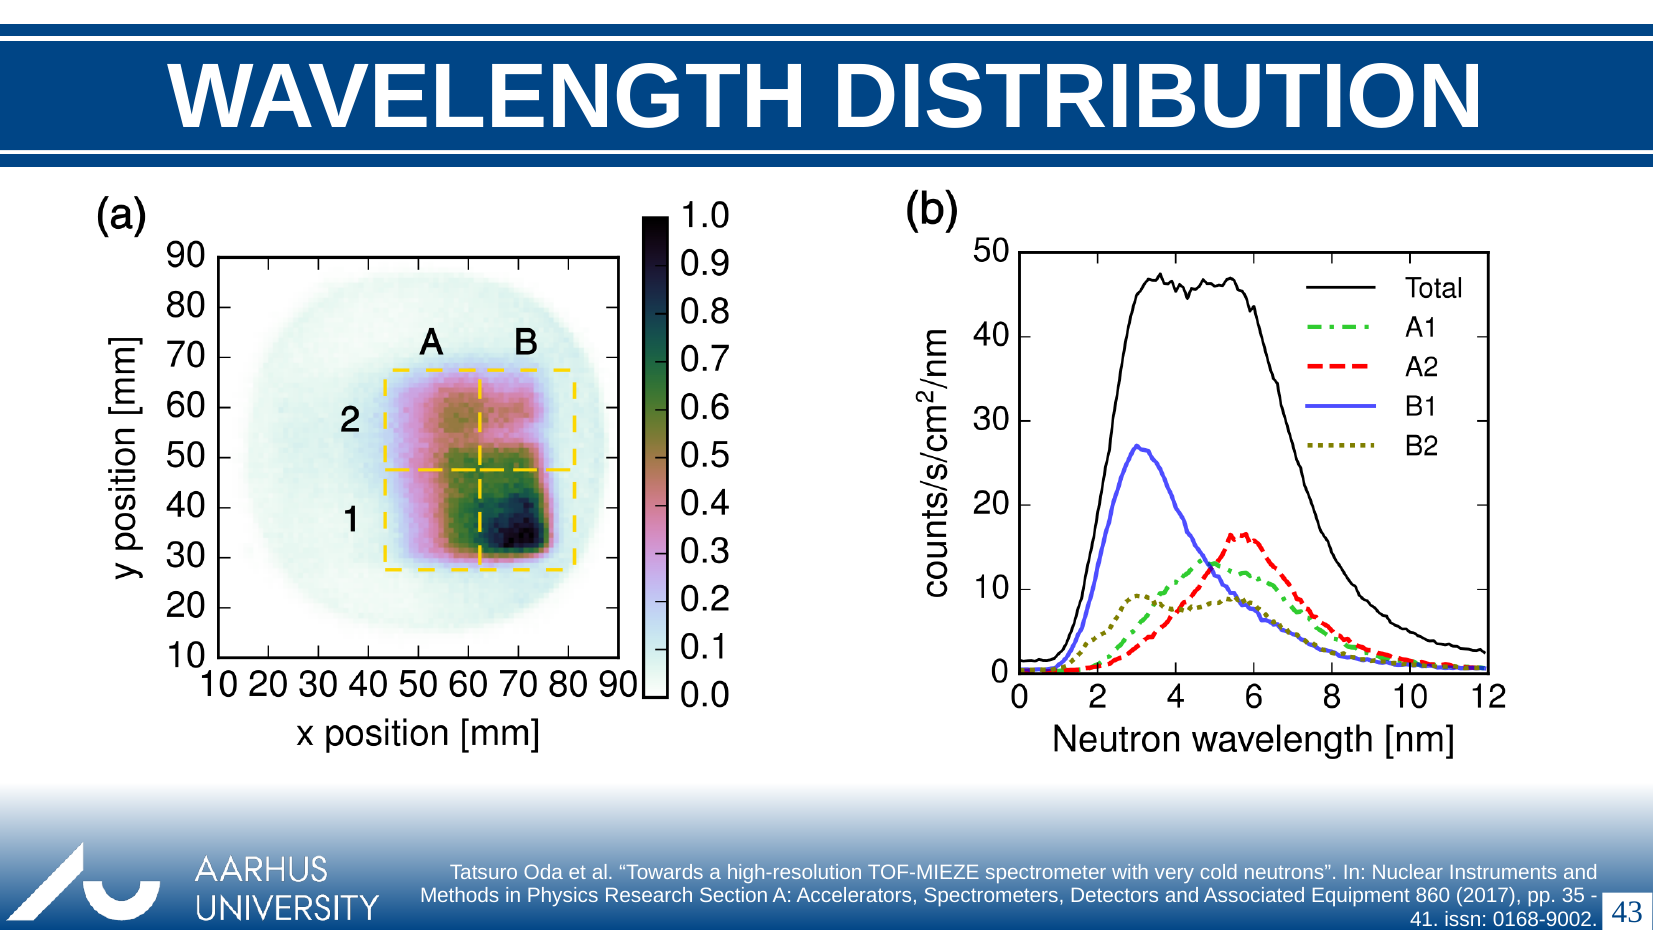

# WAVELENGTH DISTRIBUTION
Tatsuro Oda et al. “Towards a high-resolution TOF-MIEZE spectrometer with very cold neutrons”. In: Nuclear Instruments and Methods in Physics Research Section A: Accelerators, Spectrometers, Detectors and Associated Equipment 860 (2017), pp. 35 -41. issn: 0168-9002.
43